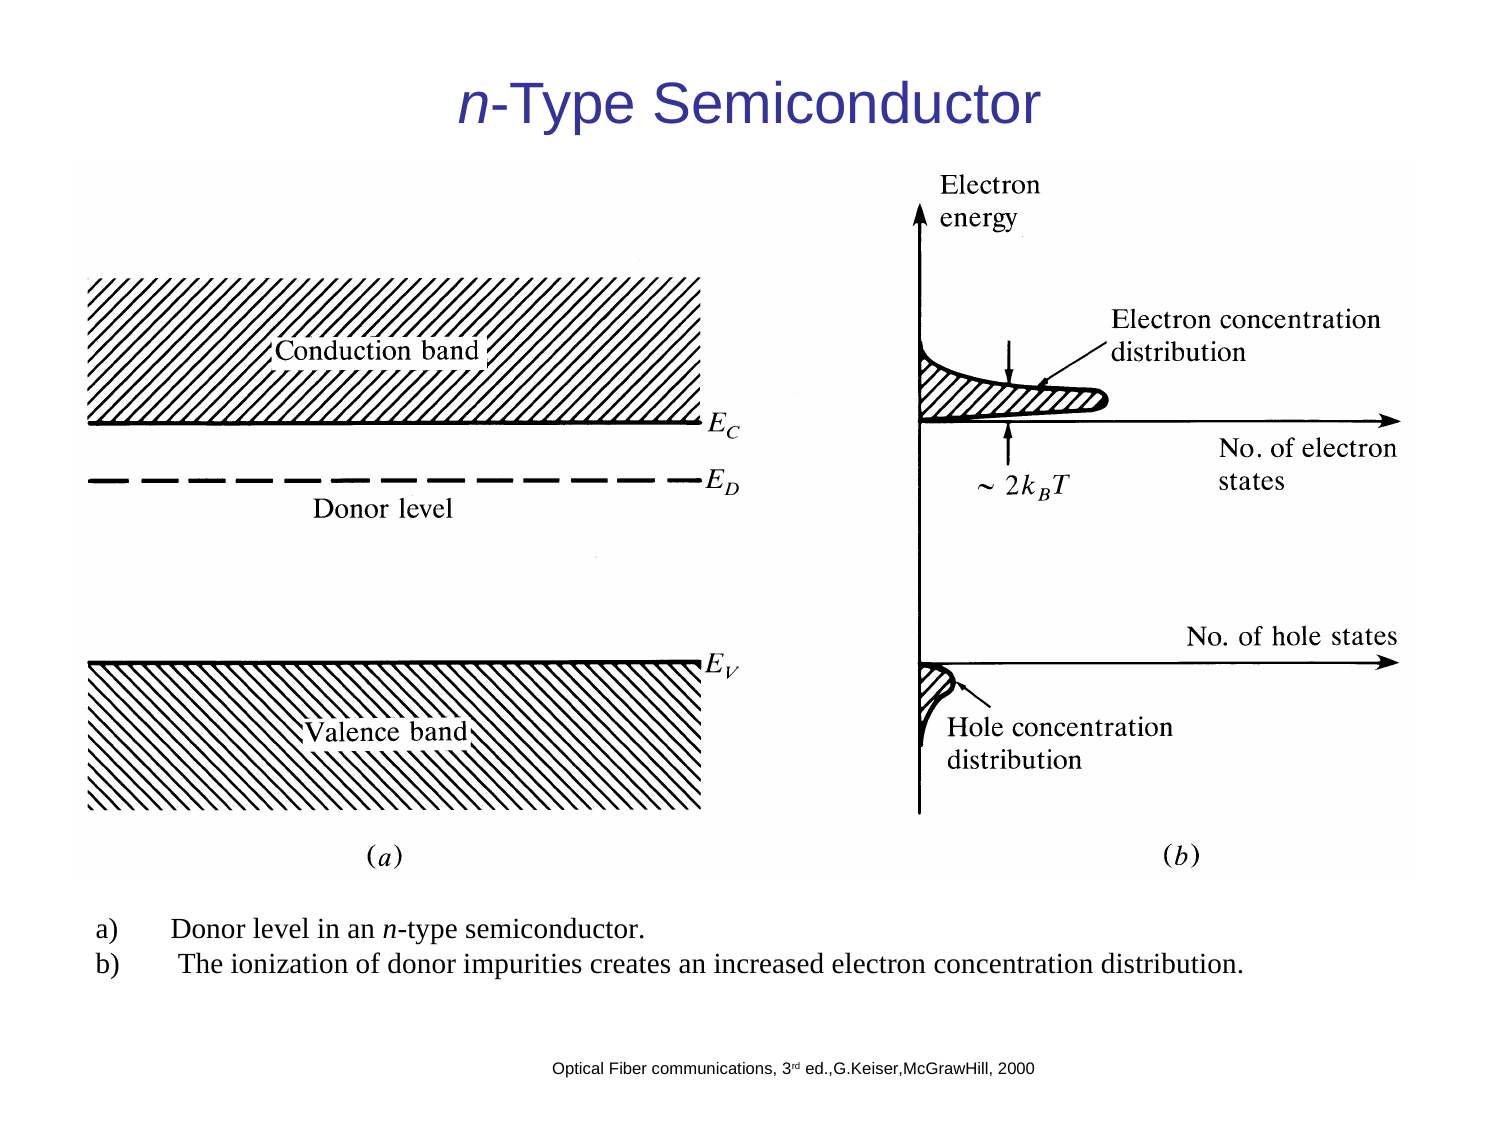

# n-Type Semiconductor
Donor level in an n-type semiconductor.
 The ionization of donor impurities creates an increased electron concentration distribution.
Optical Fiber communications, 3rd ed.,G.Keiser,McGrawHill, 2000